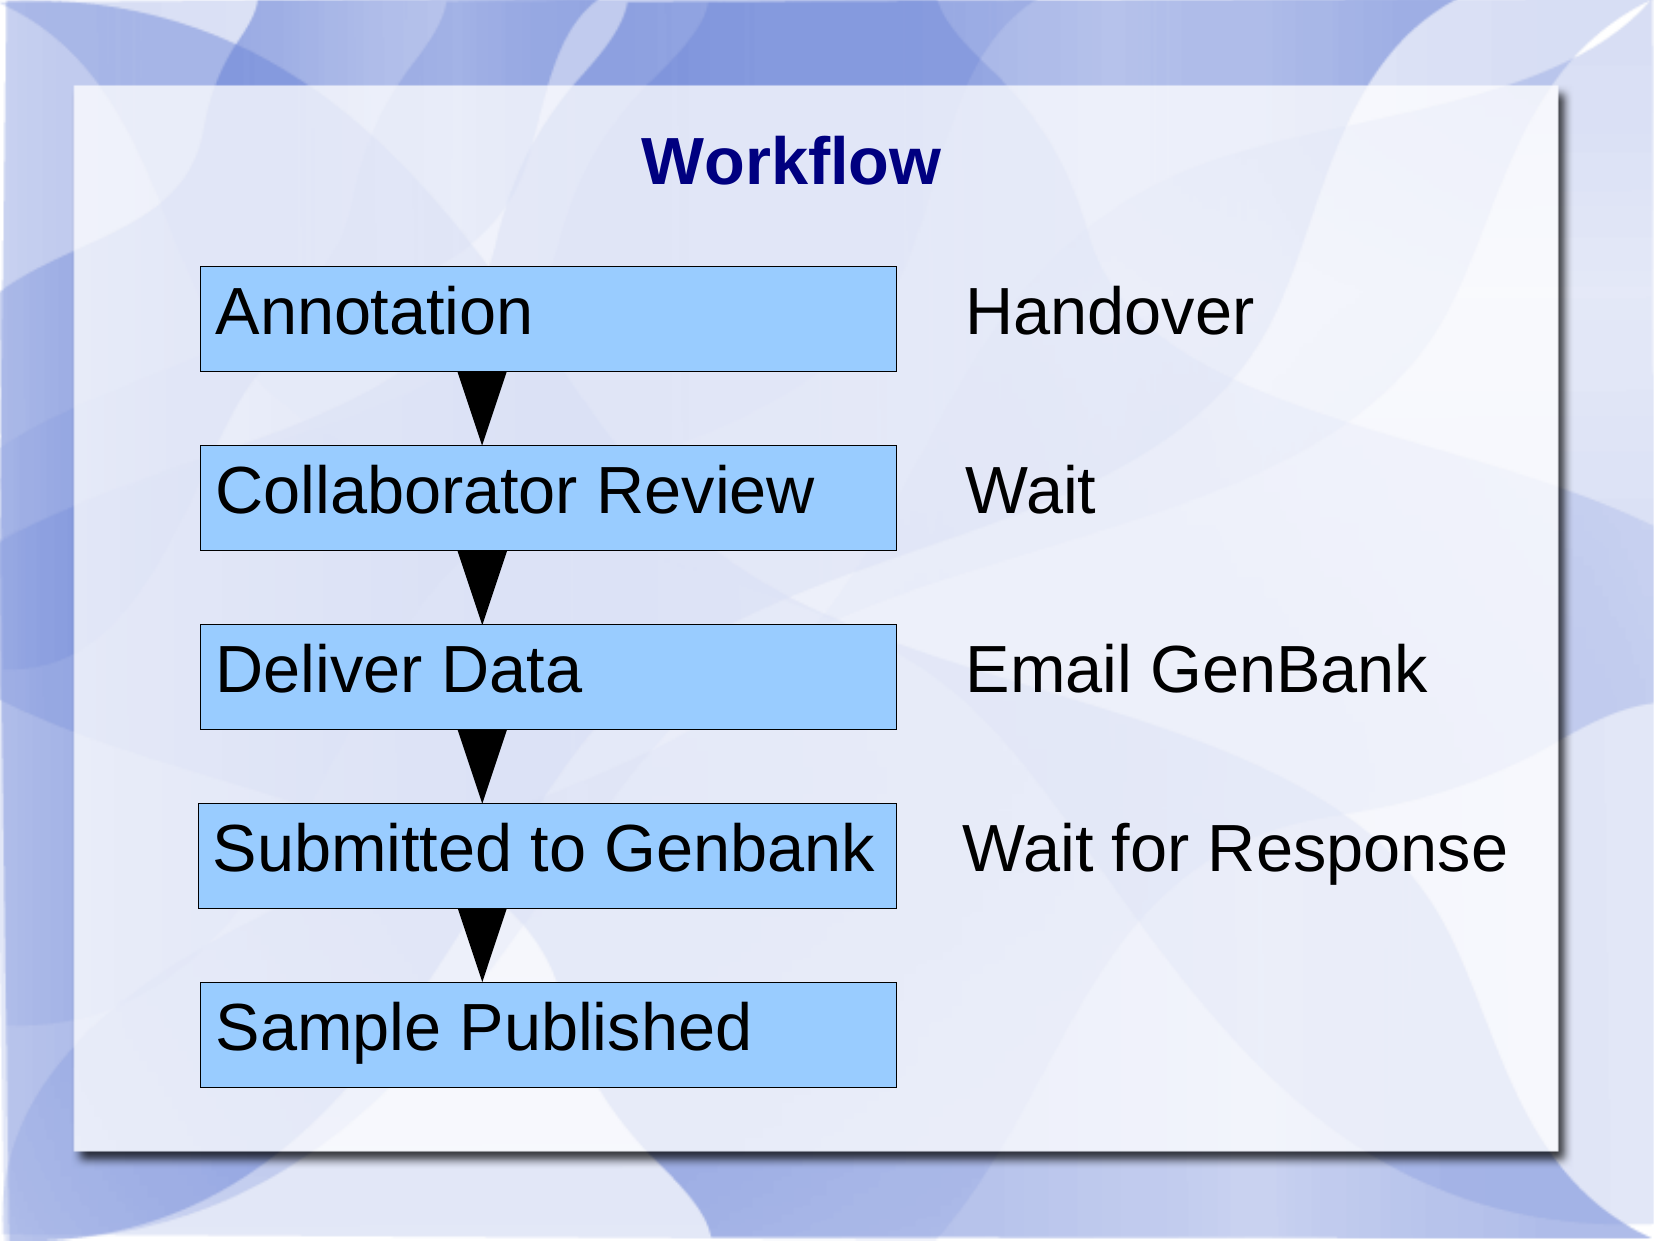

# Workflow
Annotation 						Handover
Collaborator Review 		Wait
Deliver Data 					Email GenBank
Submitted to Genbank 	Wait for Response
Sample Published